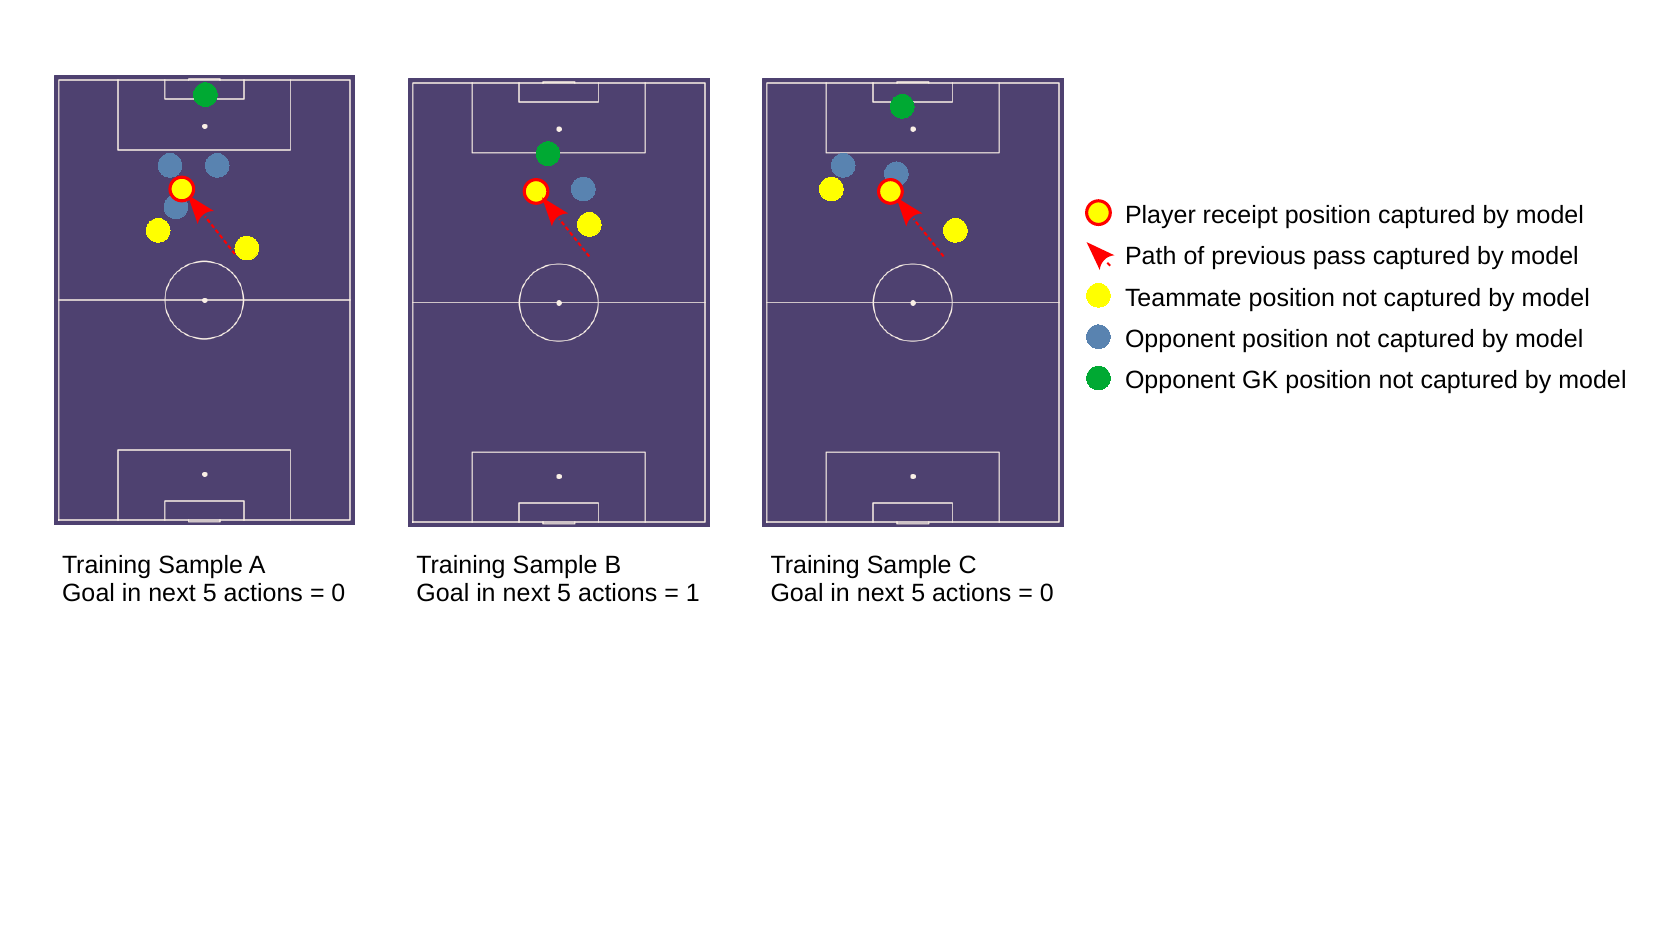

Player receipt position captured by model
Path of previous pass captured by model
Teammate position not captured by model
Opponent position not captured by model
Opponent GK position not captured by model
Training Sample A
Goal in next 5 actions = 0
Training Sample B
Goal in next 5 actions = 1
Training Sample C
Goal in next 5 actions = 0